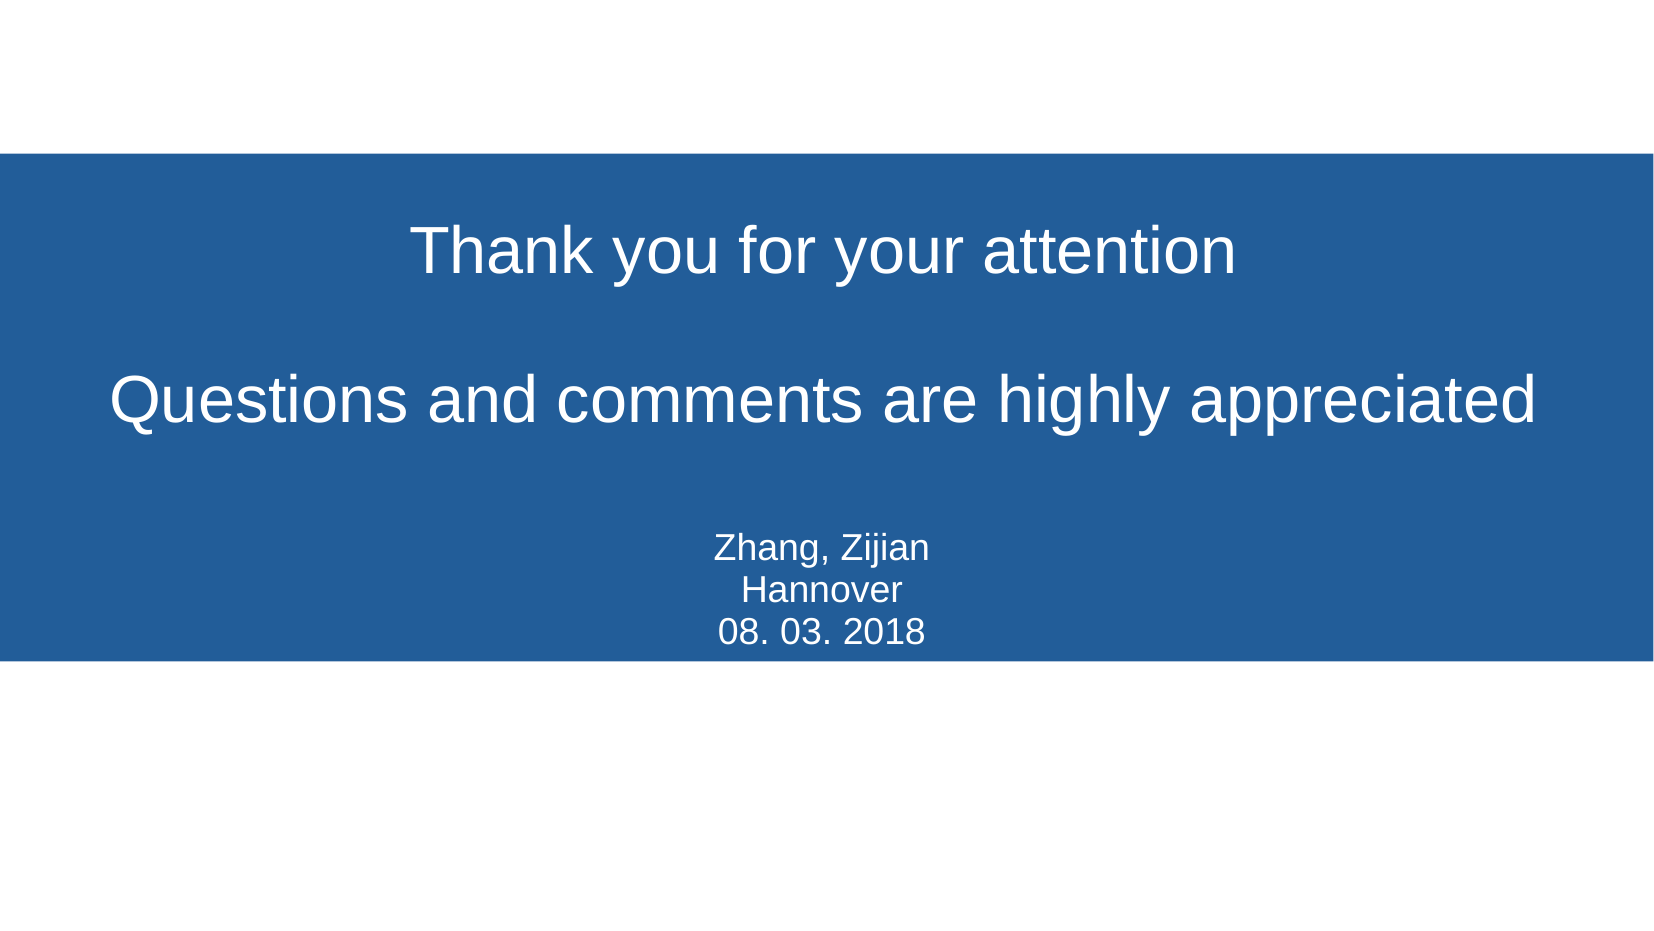

Thank you for your attention
Questions and comments are highly appreciated
Zhang, Zijian
Hannover
08. 03. 2018